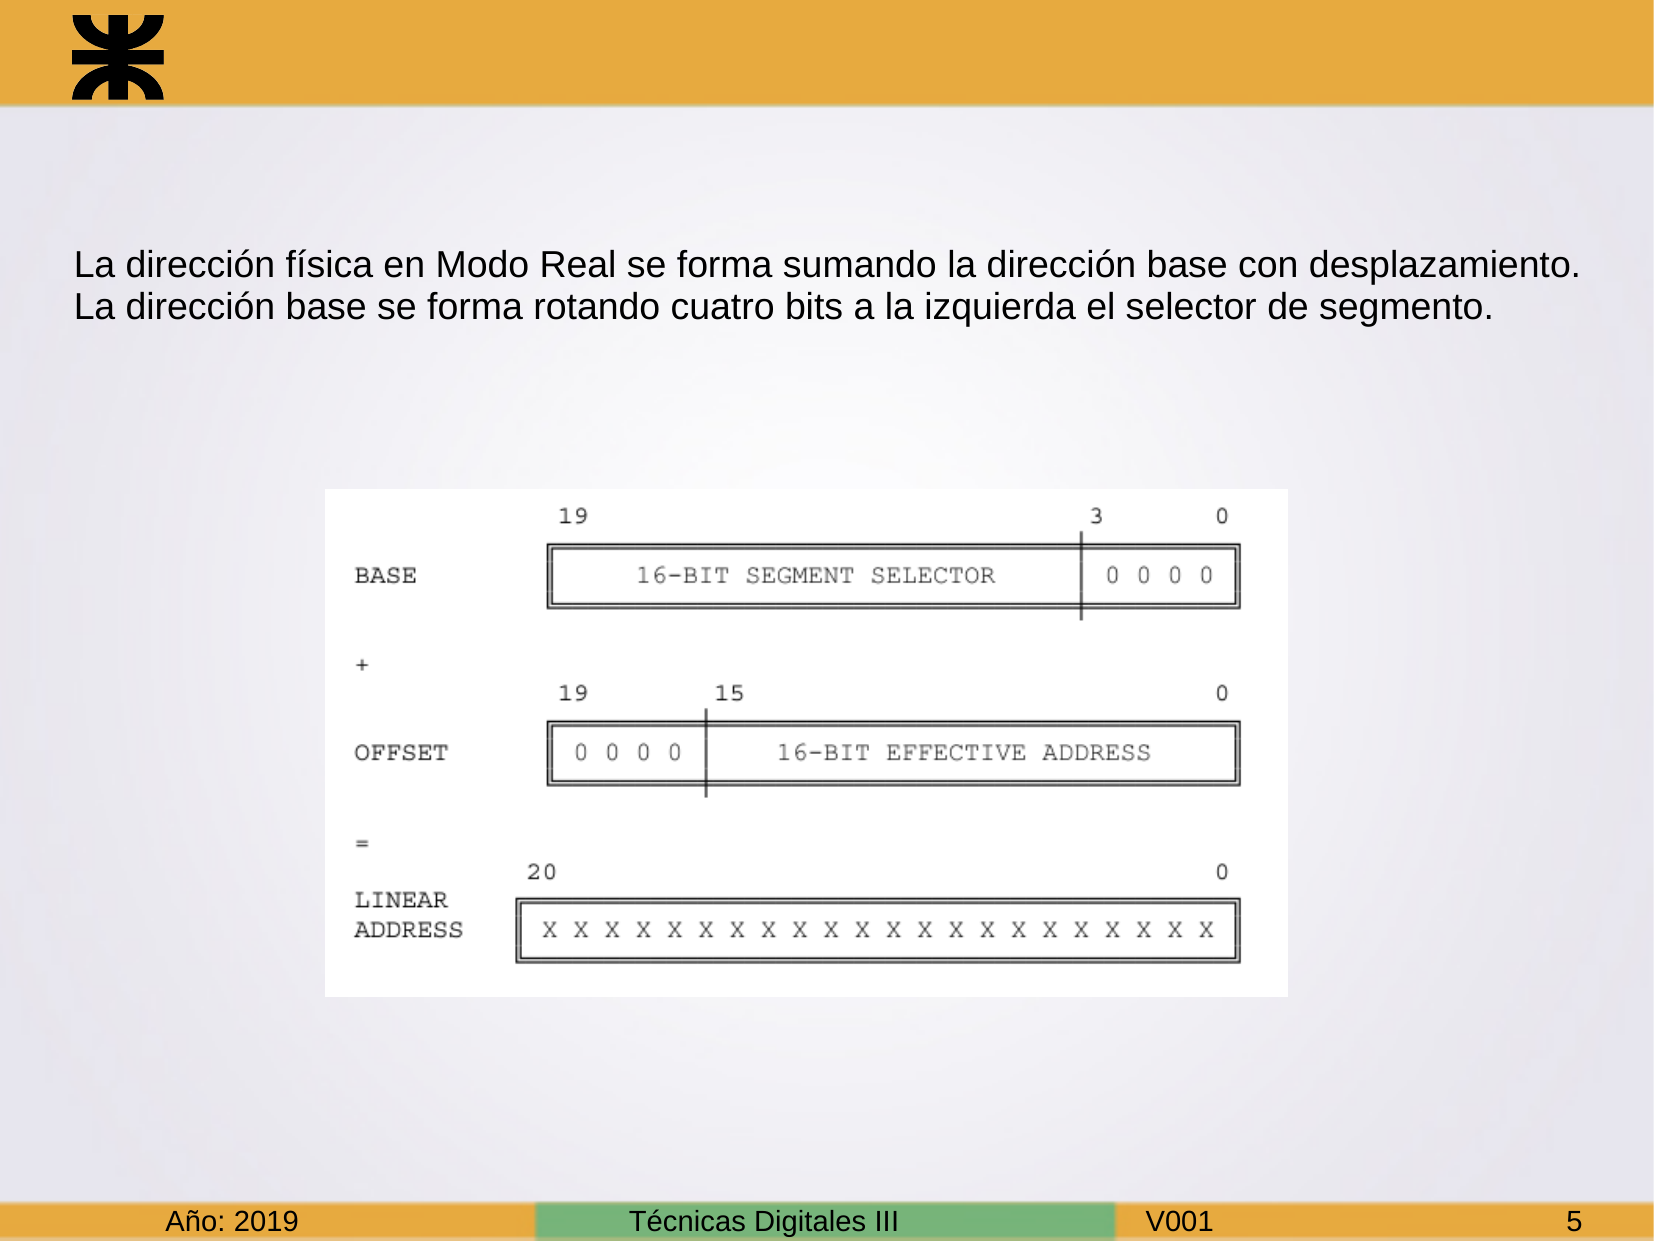

#
La dirección física en Modo Real se forma sumando la dirección base con desplazamiento.
La dirección base se forma rotando cuatro bits a la izquierda el selector de segmento.
2013
Técnicas Digitales III
5